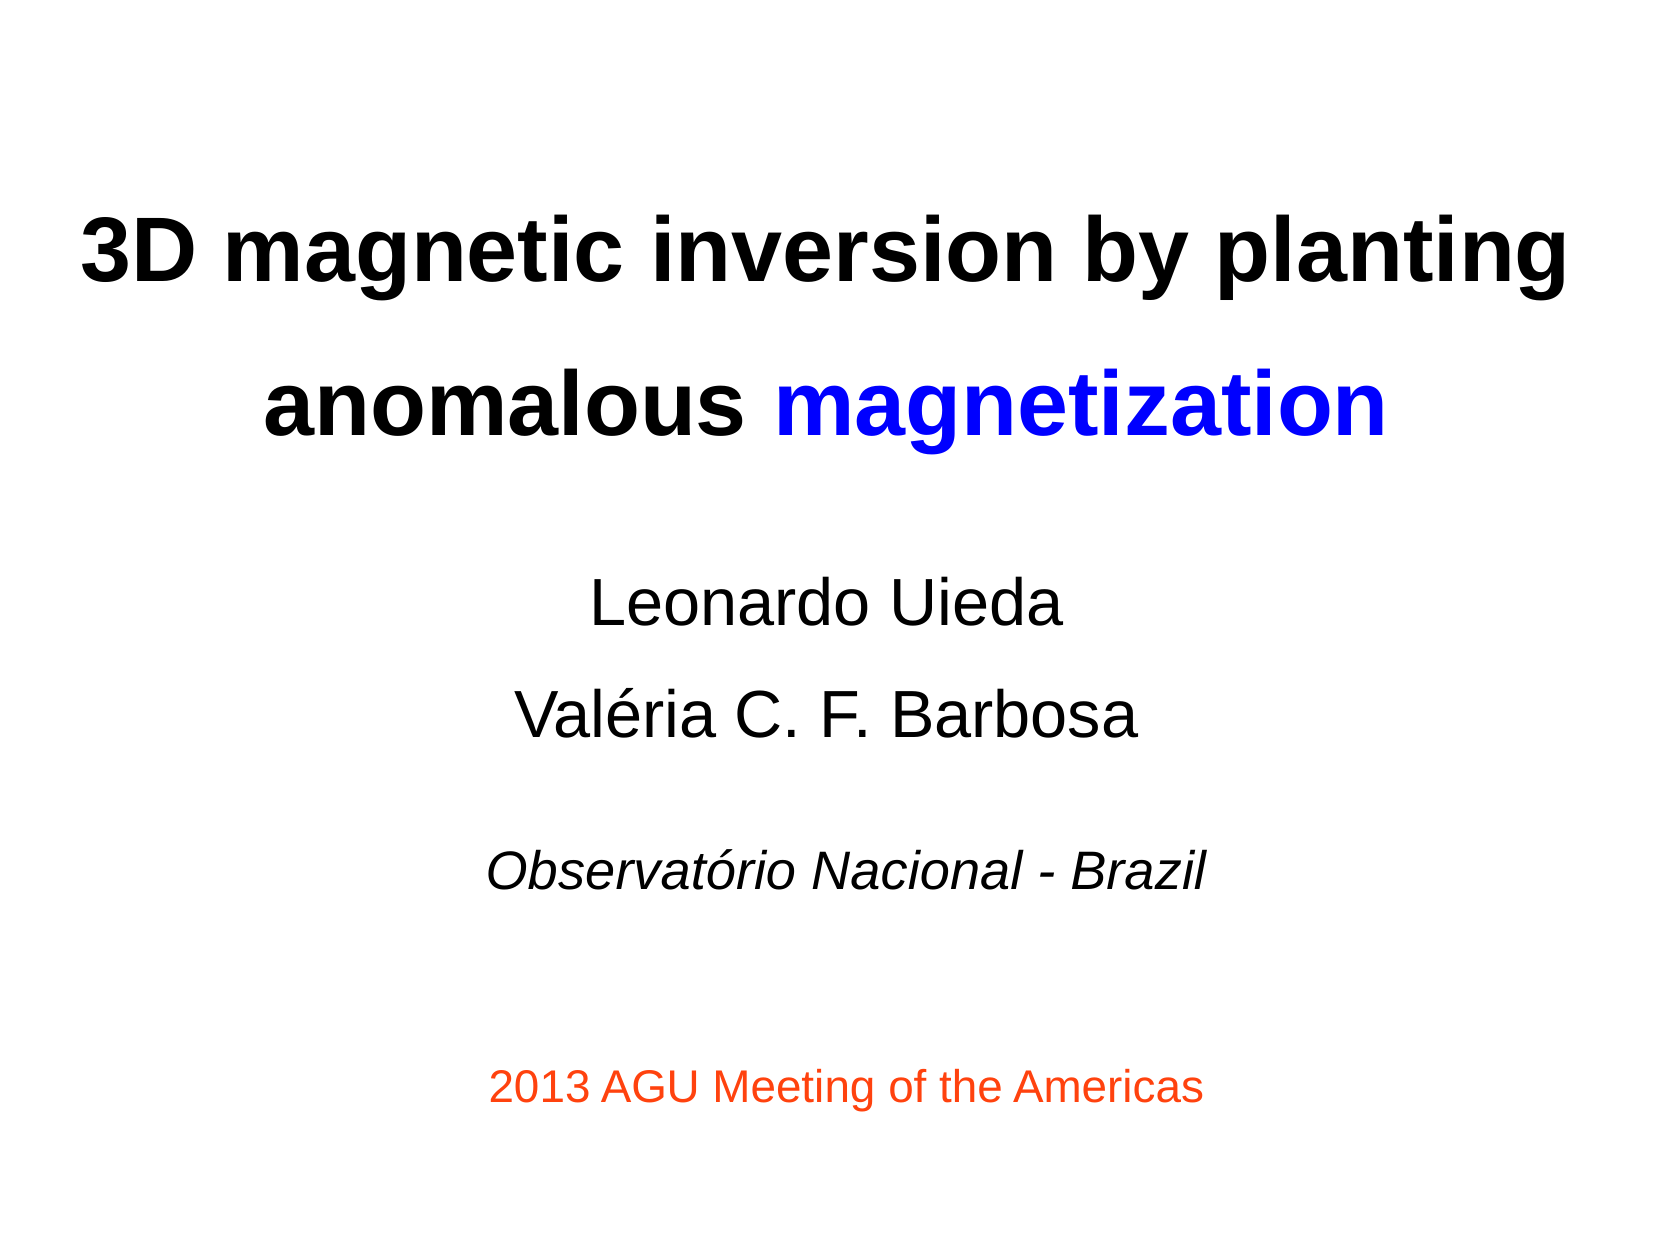

# 3D magnetic inversion by planting anomalous magnetization
Leonardo Uieda
Valéria C. F. Barbosa
Observatório Nacional - Brazil
2013 AGU Meeting of the Americas